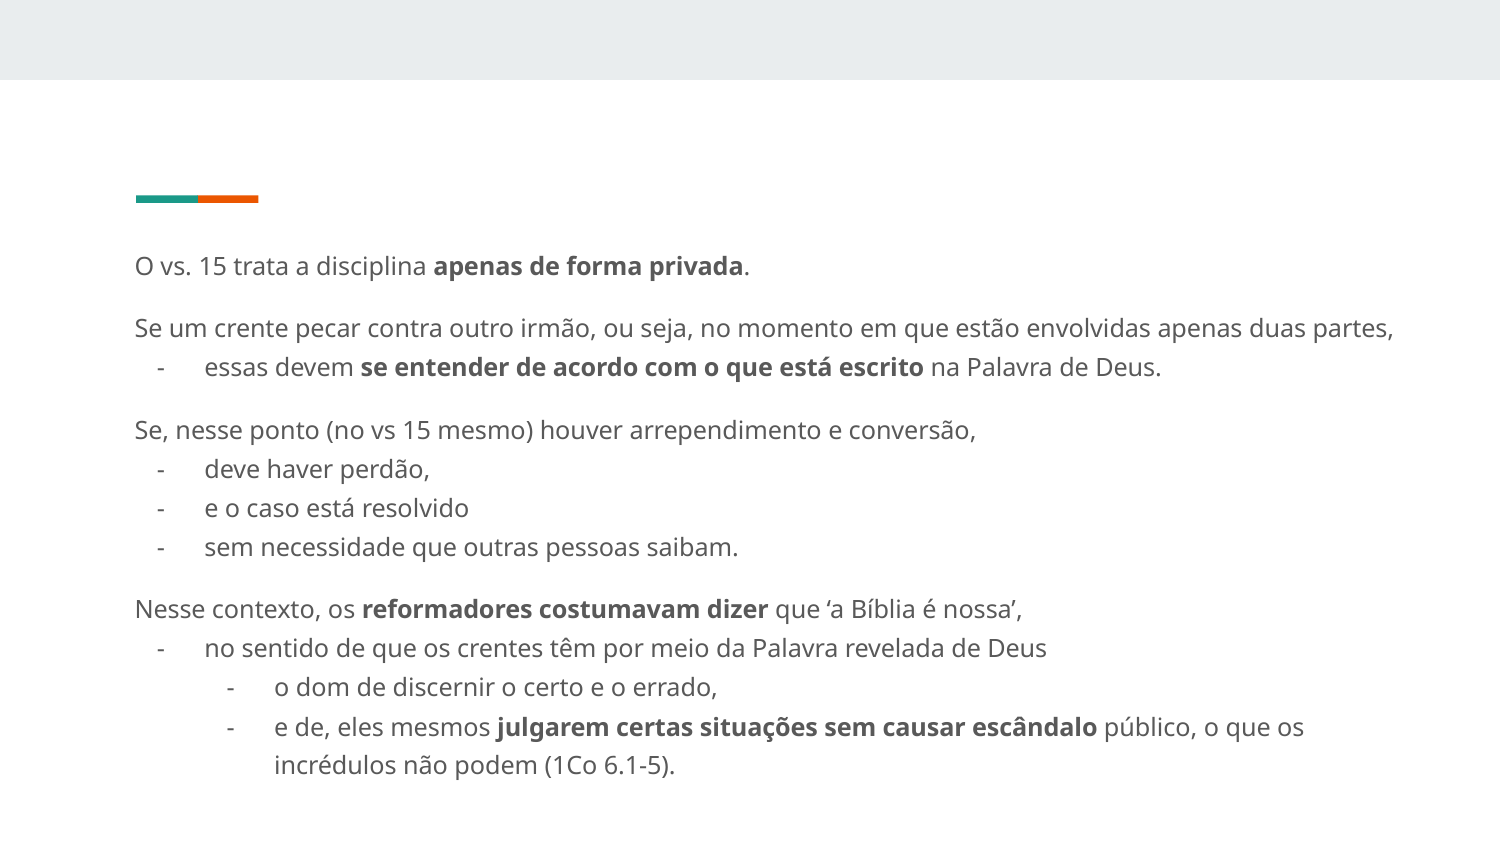

#
O vs. 15 trata a disciplina apenas de forma privada.
Se um crente pecar contra outro irmão, ou seja, no momento em que estão envolvidas apenas duas partes,
essas devem se entender de acordo com o que está escrito na Palavra de Deus.
Se, nesse ponto (no vs 15 mesmo) houver arrependimento e conversão,
deve haver perdão,
e o caso está resolvido
sem necessidade que outras pessoas saibam.
Nesse contexto, os reformadores costumavam dizer que ‘a Bíblia é nossa’,
no sentido de que os crentes têm por meio da Palavra revelada de Deus
o dom de discernir o certo e o errado,
e de, eles mesmos julgarem certas situações sem causar escândalo público, o que os incrédulos não podem (1Co 6.1-5).